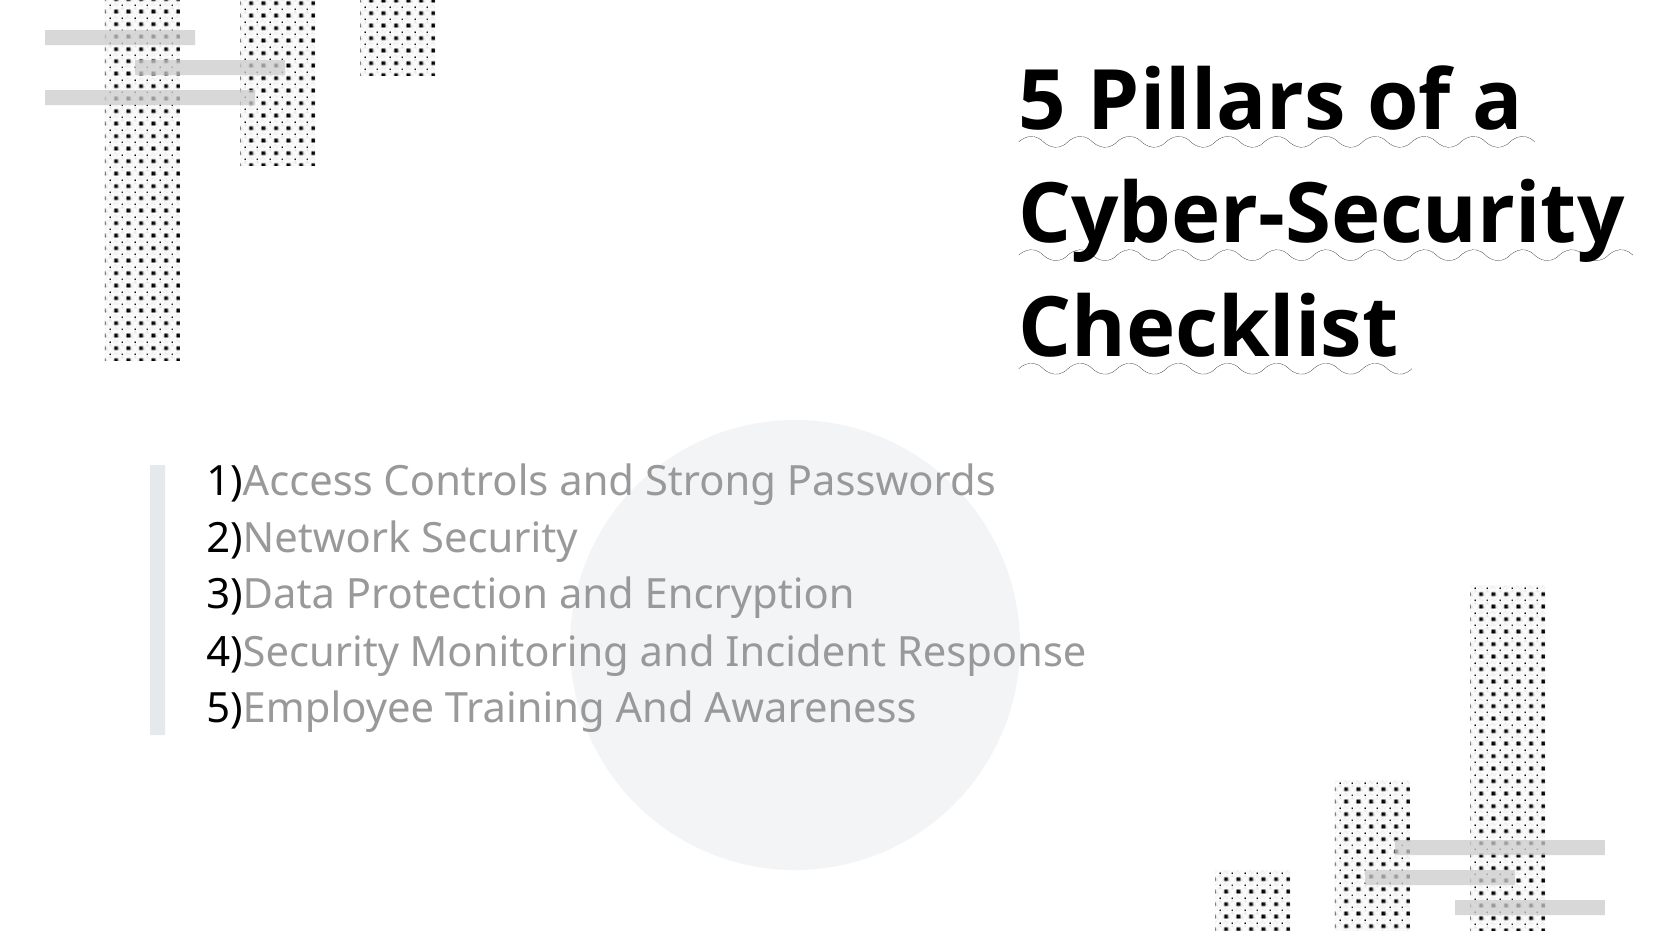

5 Pillars of a Cyber-Security Checklist
Access Controls and Strong Passwords
Network Security
Data Protection and Encryption
Security Monitoring and Incident Response
Employee Training And Awareness